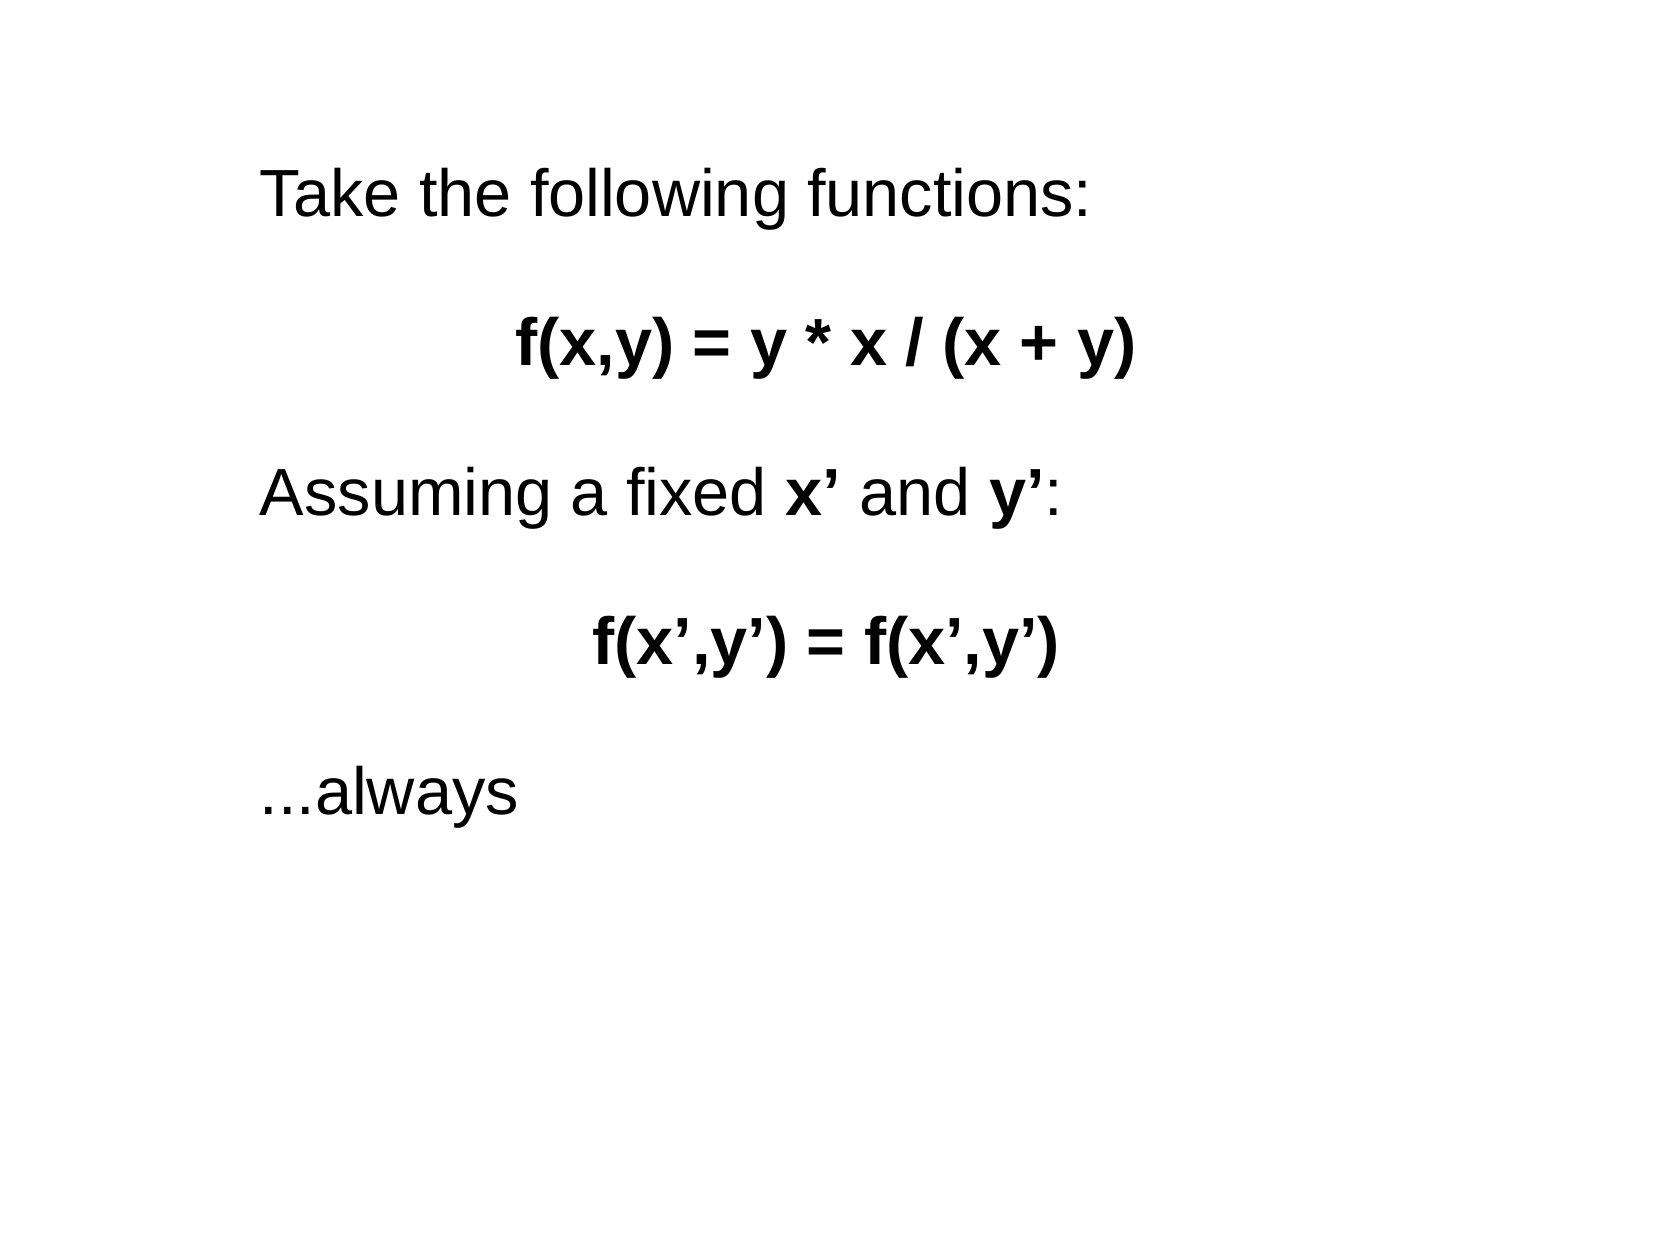

# Take the following functions:
f(x,y) = y * x / (x + y)
Assuming a fixed x’ and y’:
f(x’,y’) = f(x’,y’)
...always